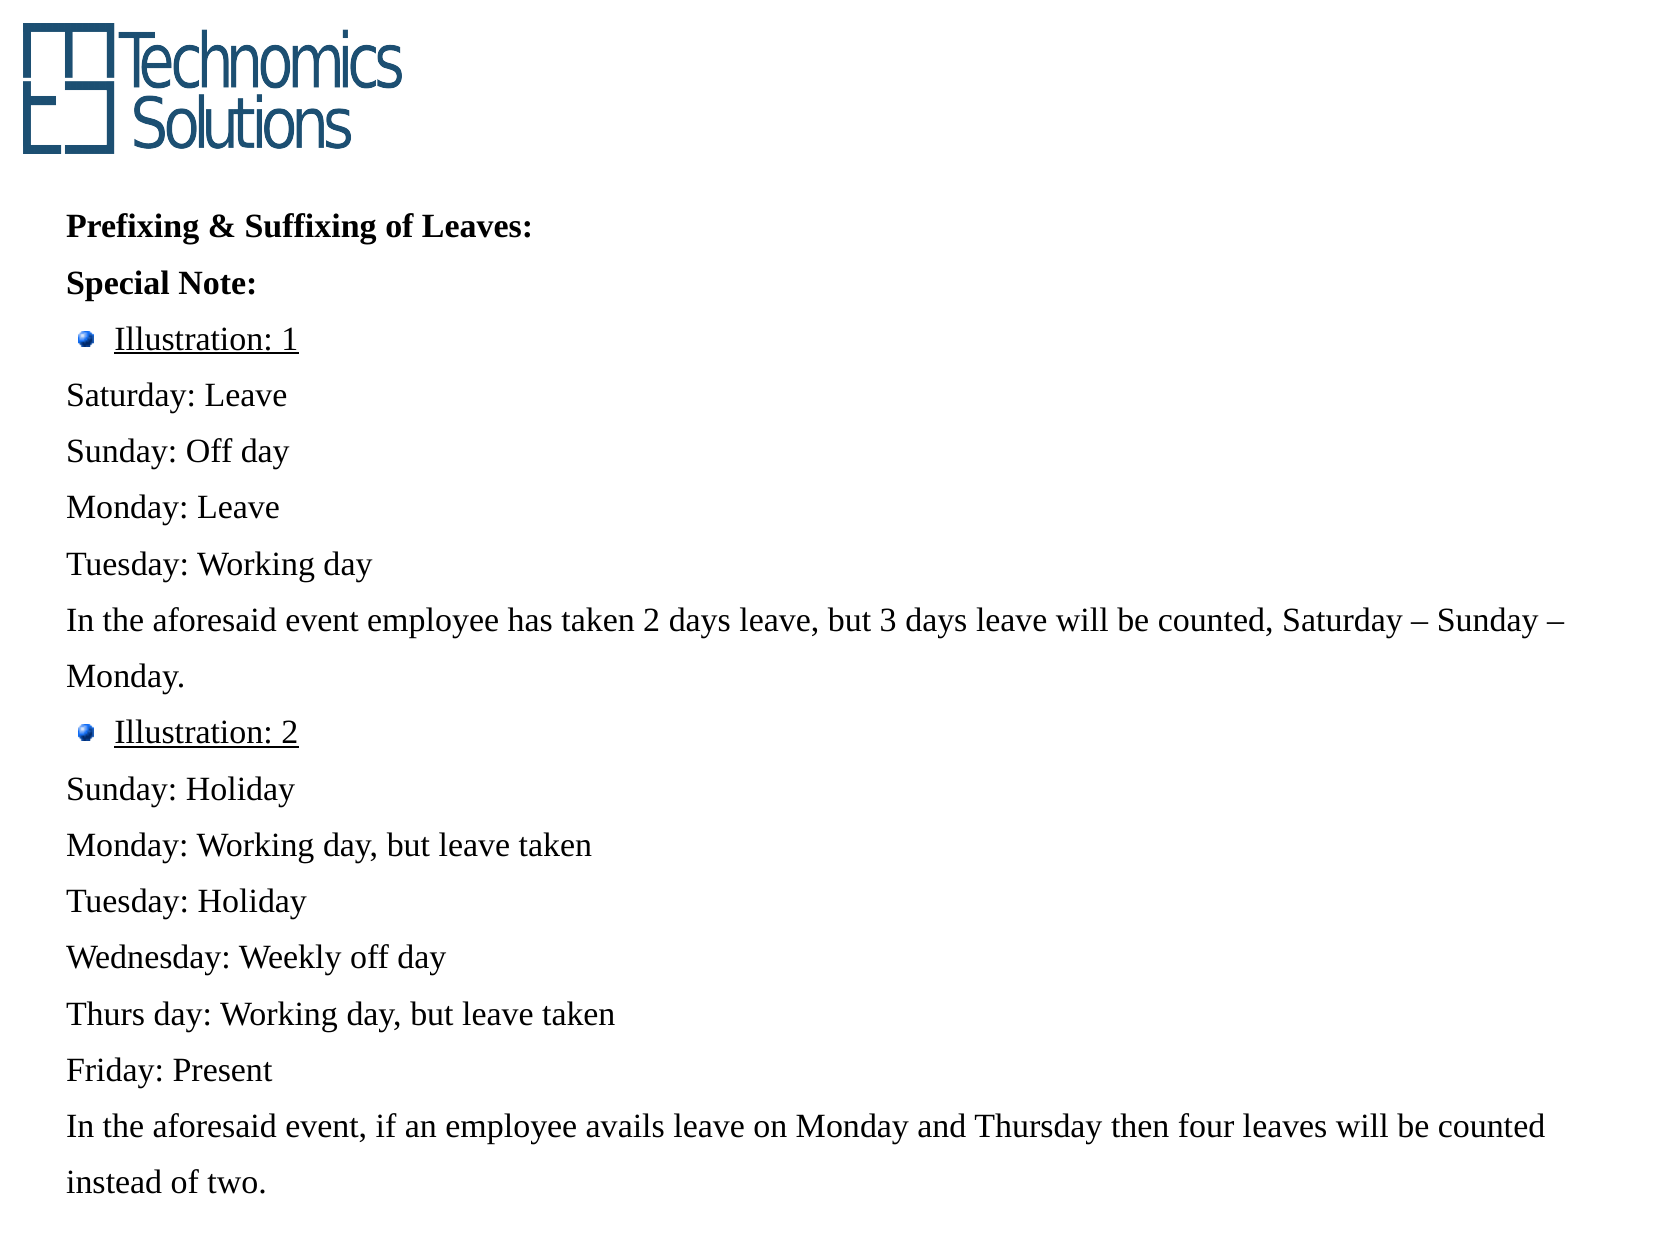

# Prefixing & Suffixing of Leaves:
Special Note:
Illustration: 1
Saturday: Leave
Sunday: Off day
Monday: Leave
Tuesday: Working day
In the aforesaid event employee has taken 2 days leave, but 3 days leave will be counted, Saturday – Sunday – Monday.
Illustration: 2
Sunday: Holiday
Monday: Working day, but leave taken
Tuesday: Holiday
Wednesday: Weekly off day
Thurs day: Working day, but leave taken
Friday: Present
In the aforesaid event, if an employee avails leave on Monday and Thursday then four leaves will be counted instead of two.